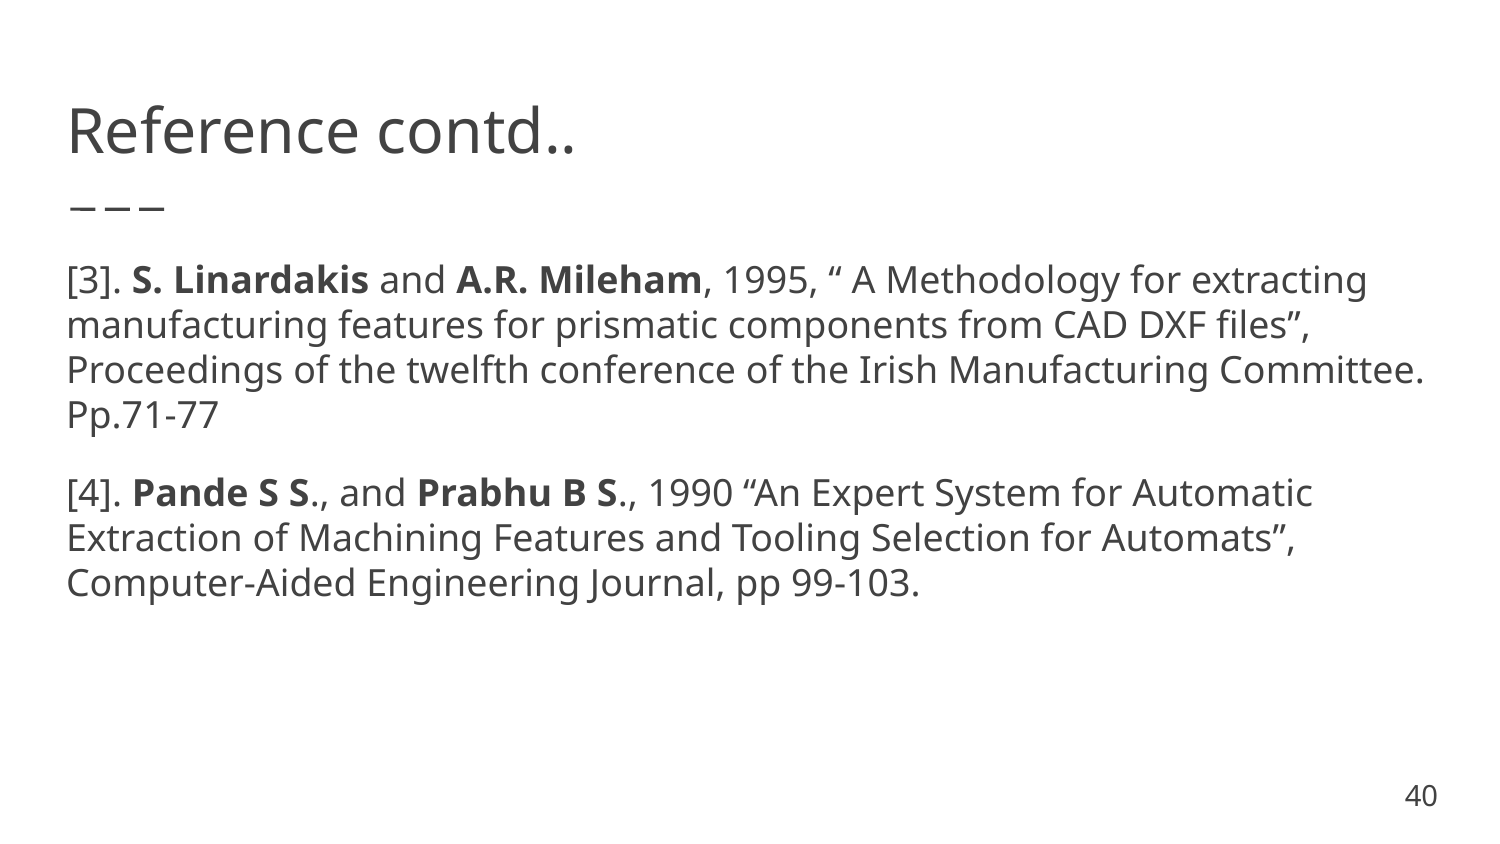

# Reference contd..
[3]. S. Linardakis and A.R. Mileham, 1995, “ A Methodology for extracting manufacturing features for prismatic components from CAD DXF files”, Proceedings of the twelfth conference of the Irish Manufacturing Committee. Pp.71-77
[4]. Pande S S., and Prabhu B S., 1990 “An Expert System for Automatic Extraction of Machining Features and Tooling Selection for Automats”, Computer-Aided Engineering Journal, pp 99-103.